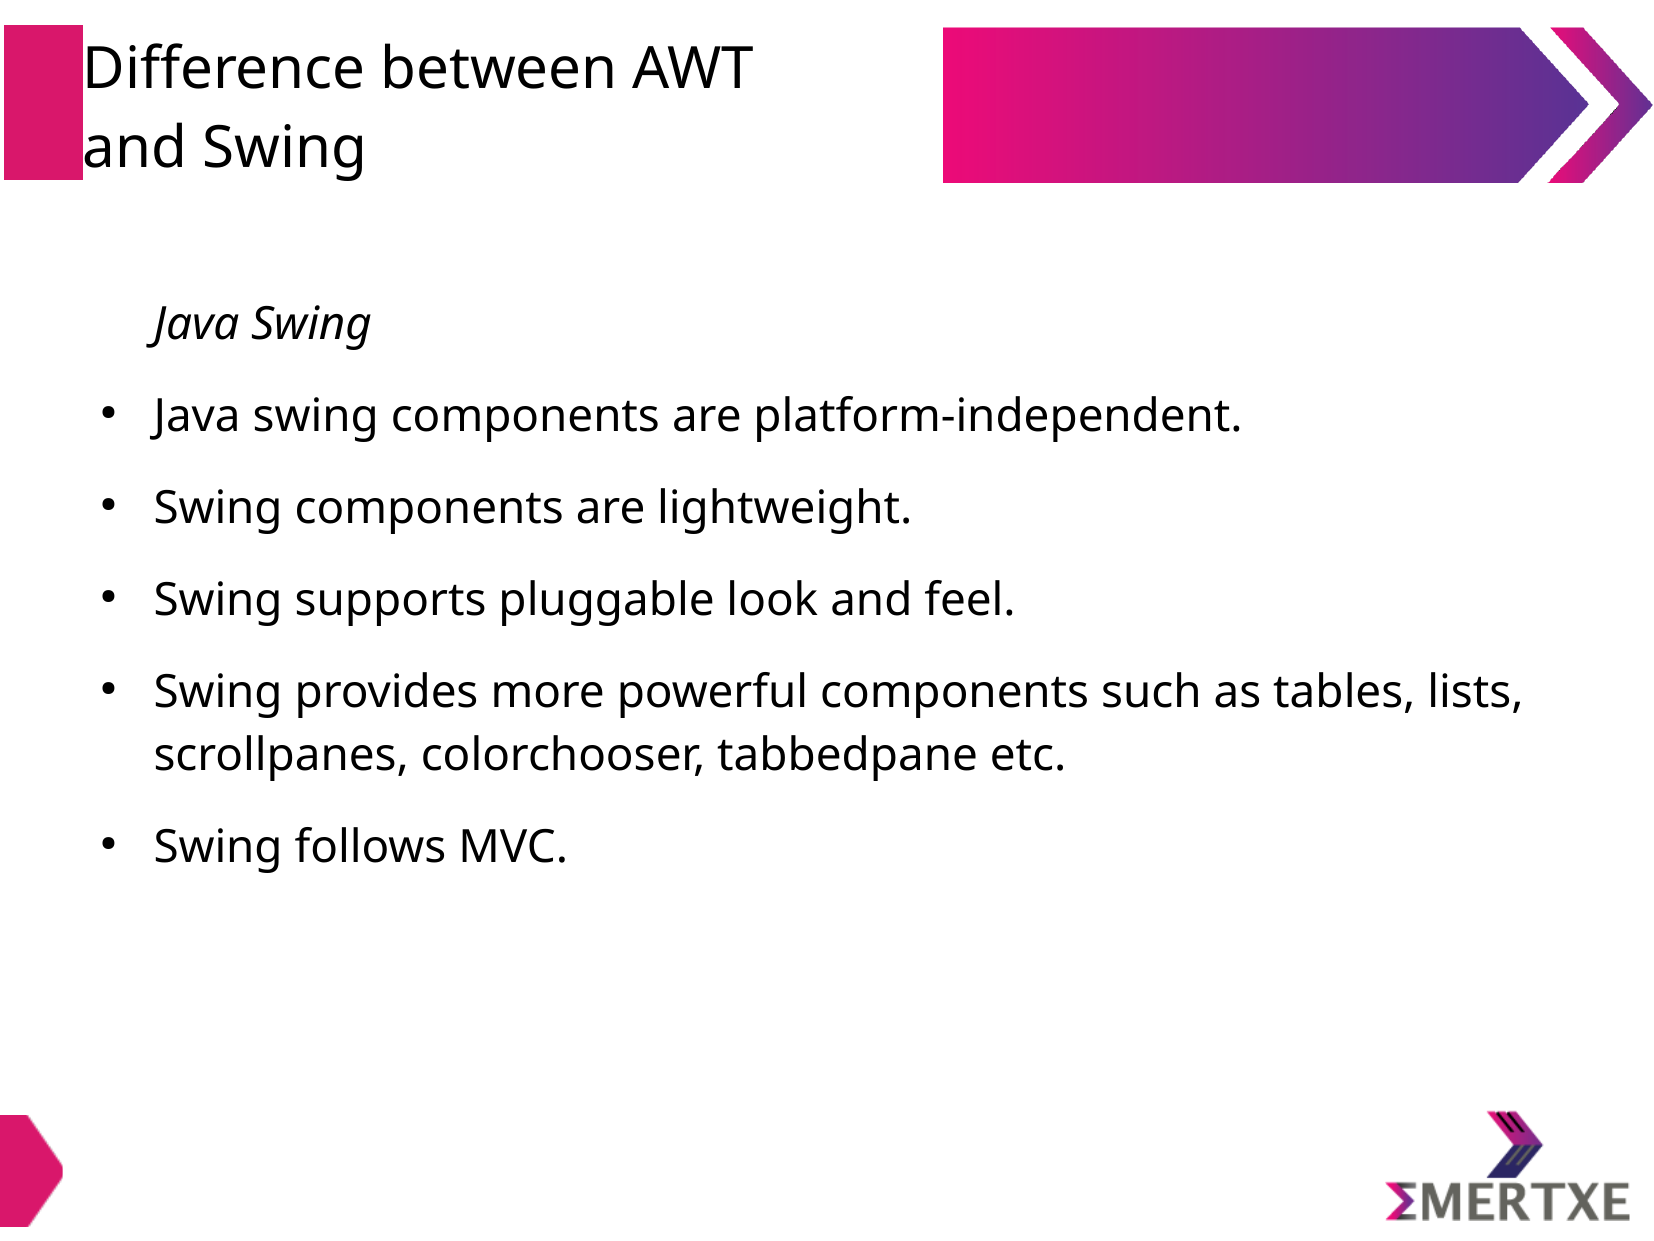

# Difference between AWT and Swing
Java Swing
Java swing components are platform-independent.
Swing components are lightweight.
Swing supports pluggable look and feel.
Swing provides more powerful components such as tables, lists, scrollpanes, colorchooser, tabbedpane etc.
Swing follows MVC.